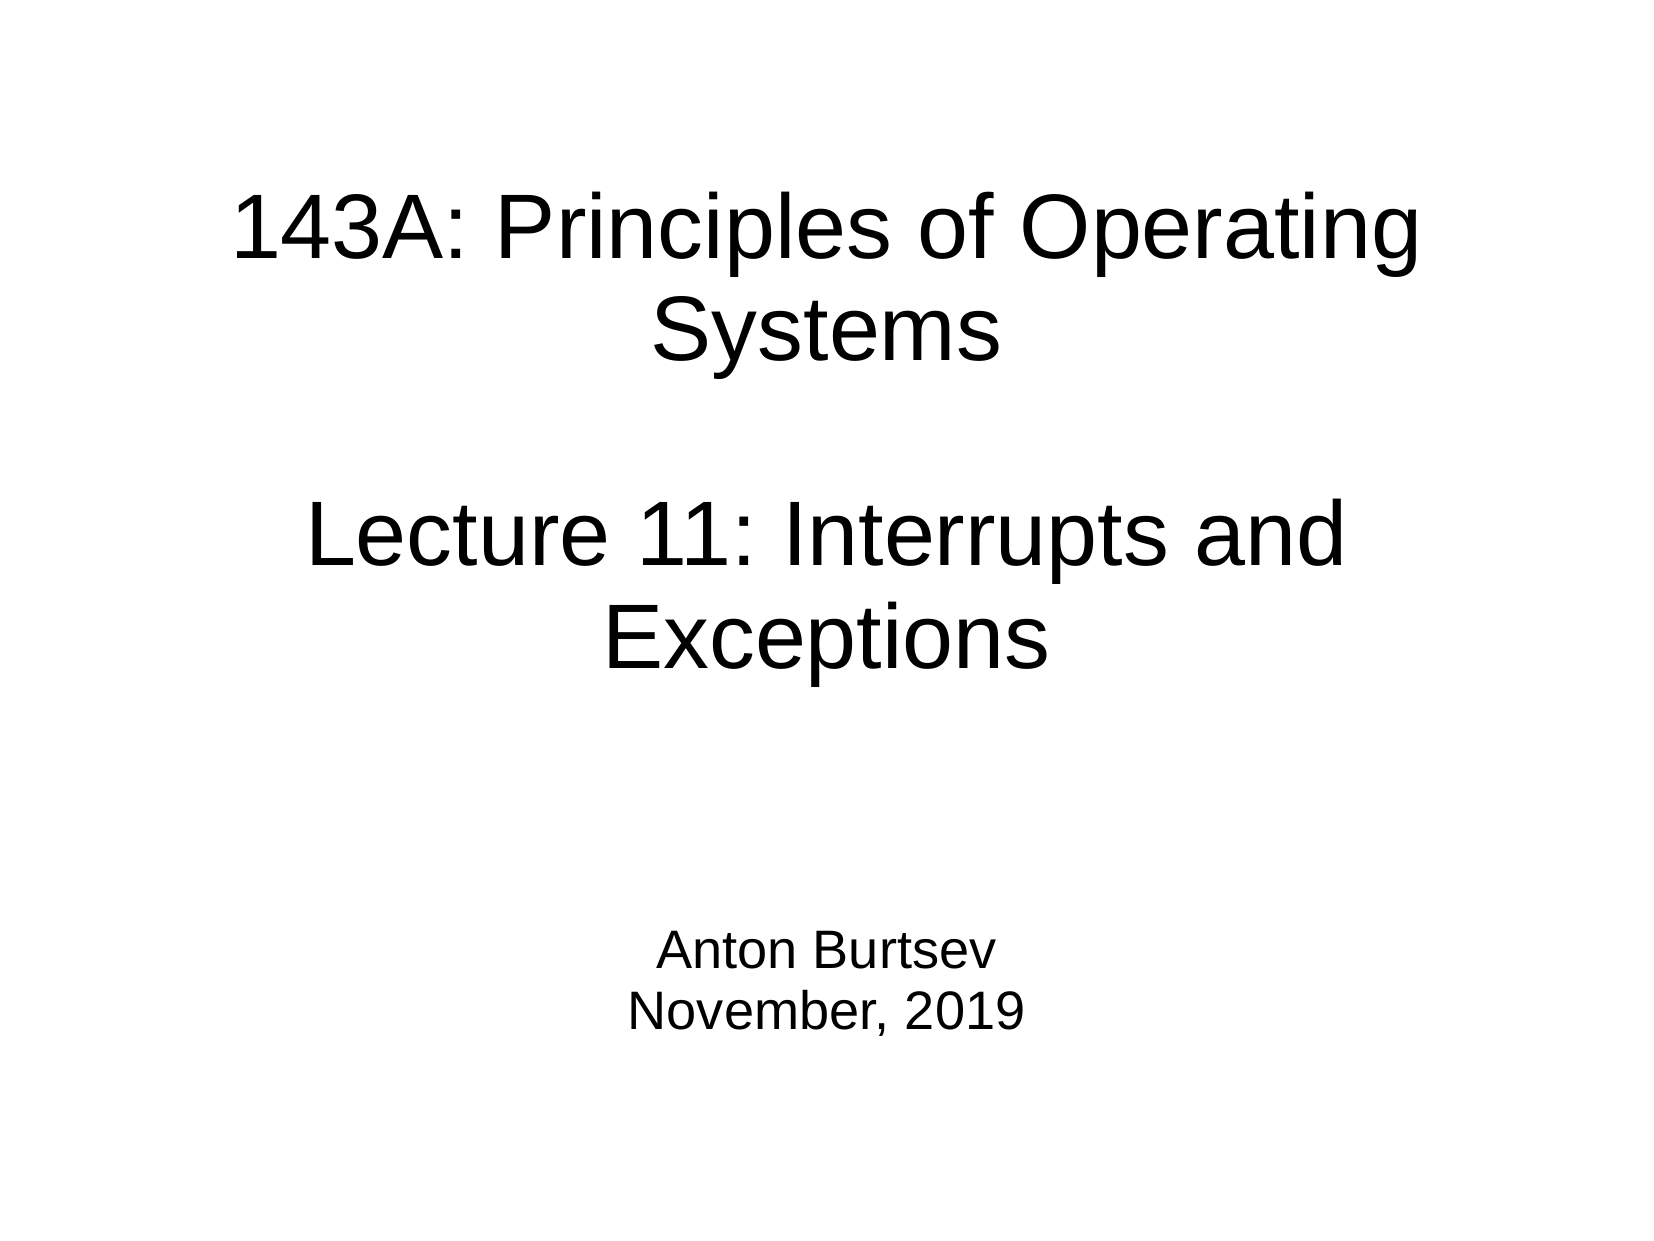

# 143A: Principles of Operating Systems Lecture 11: Interrupts and Exceptions
Anton Burtsev
November, 2019